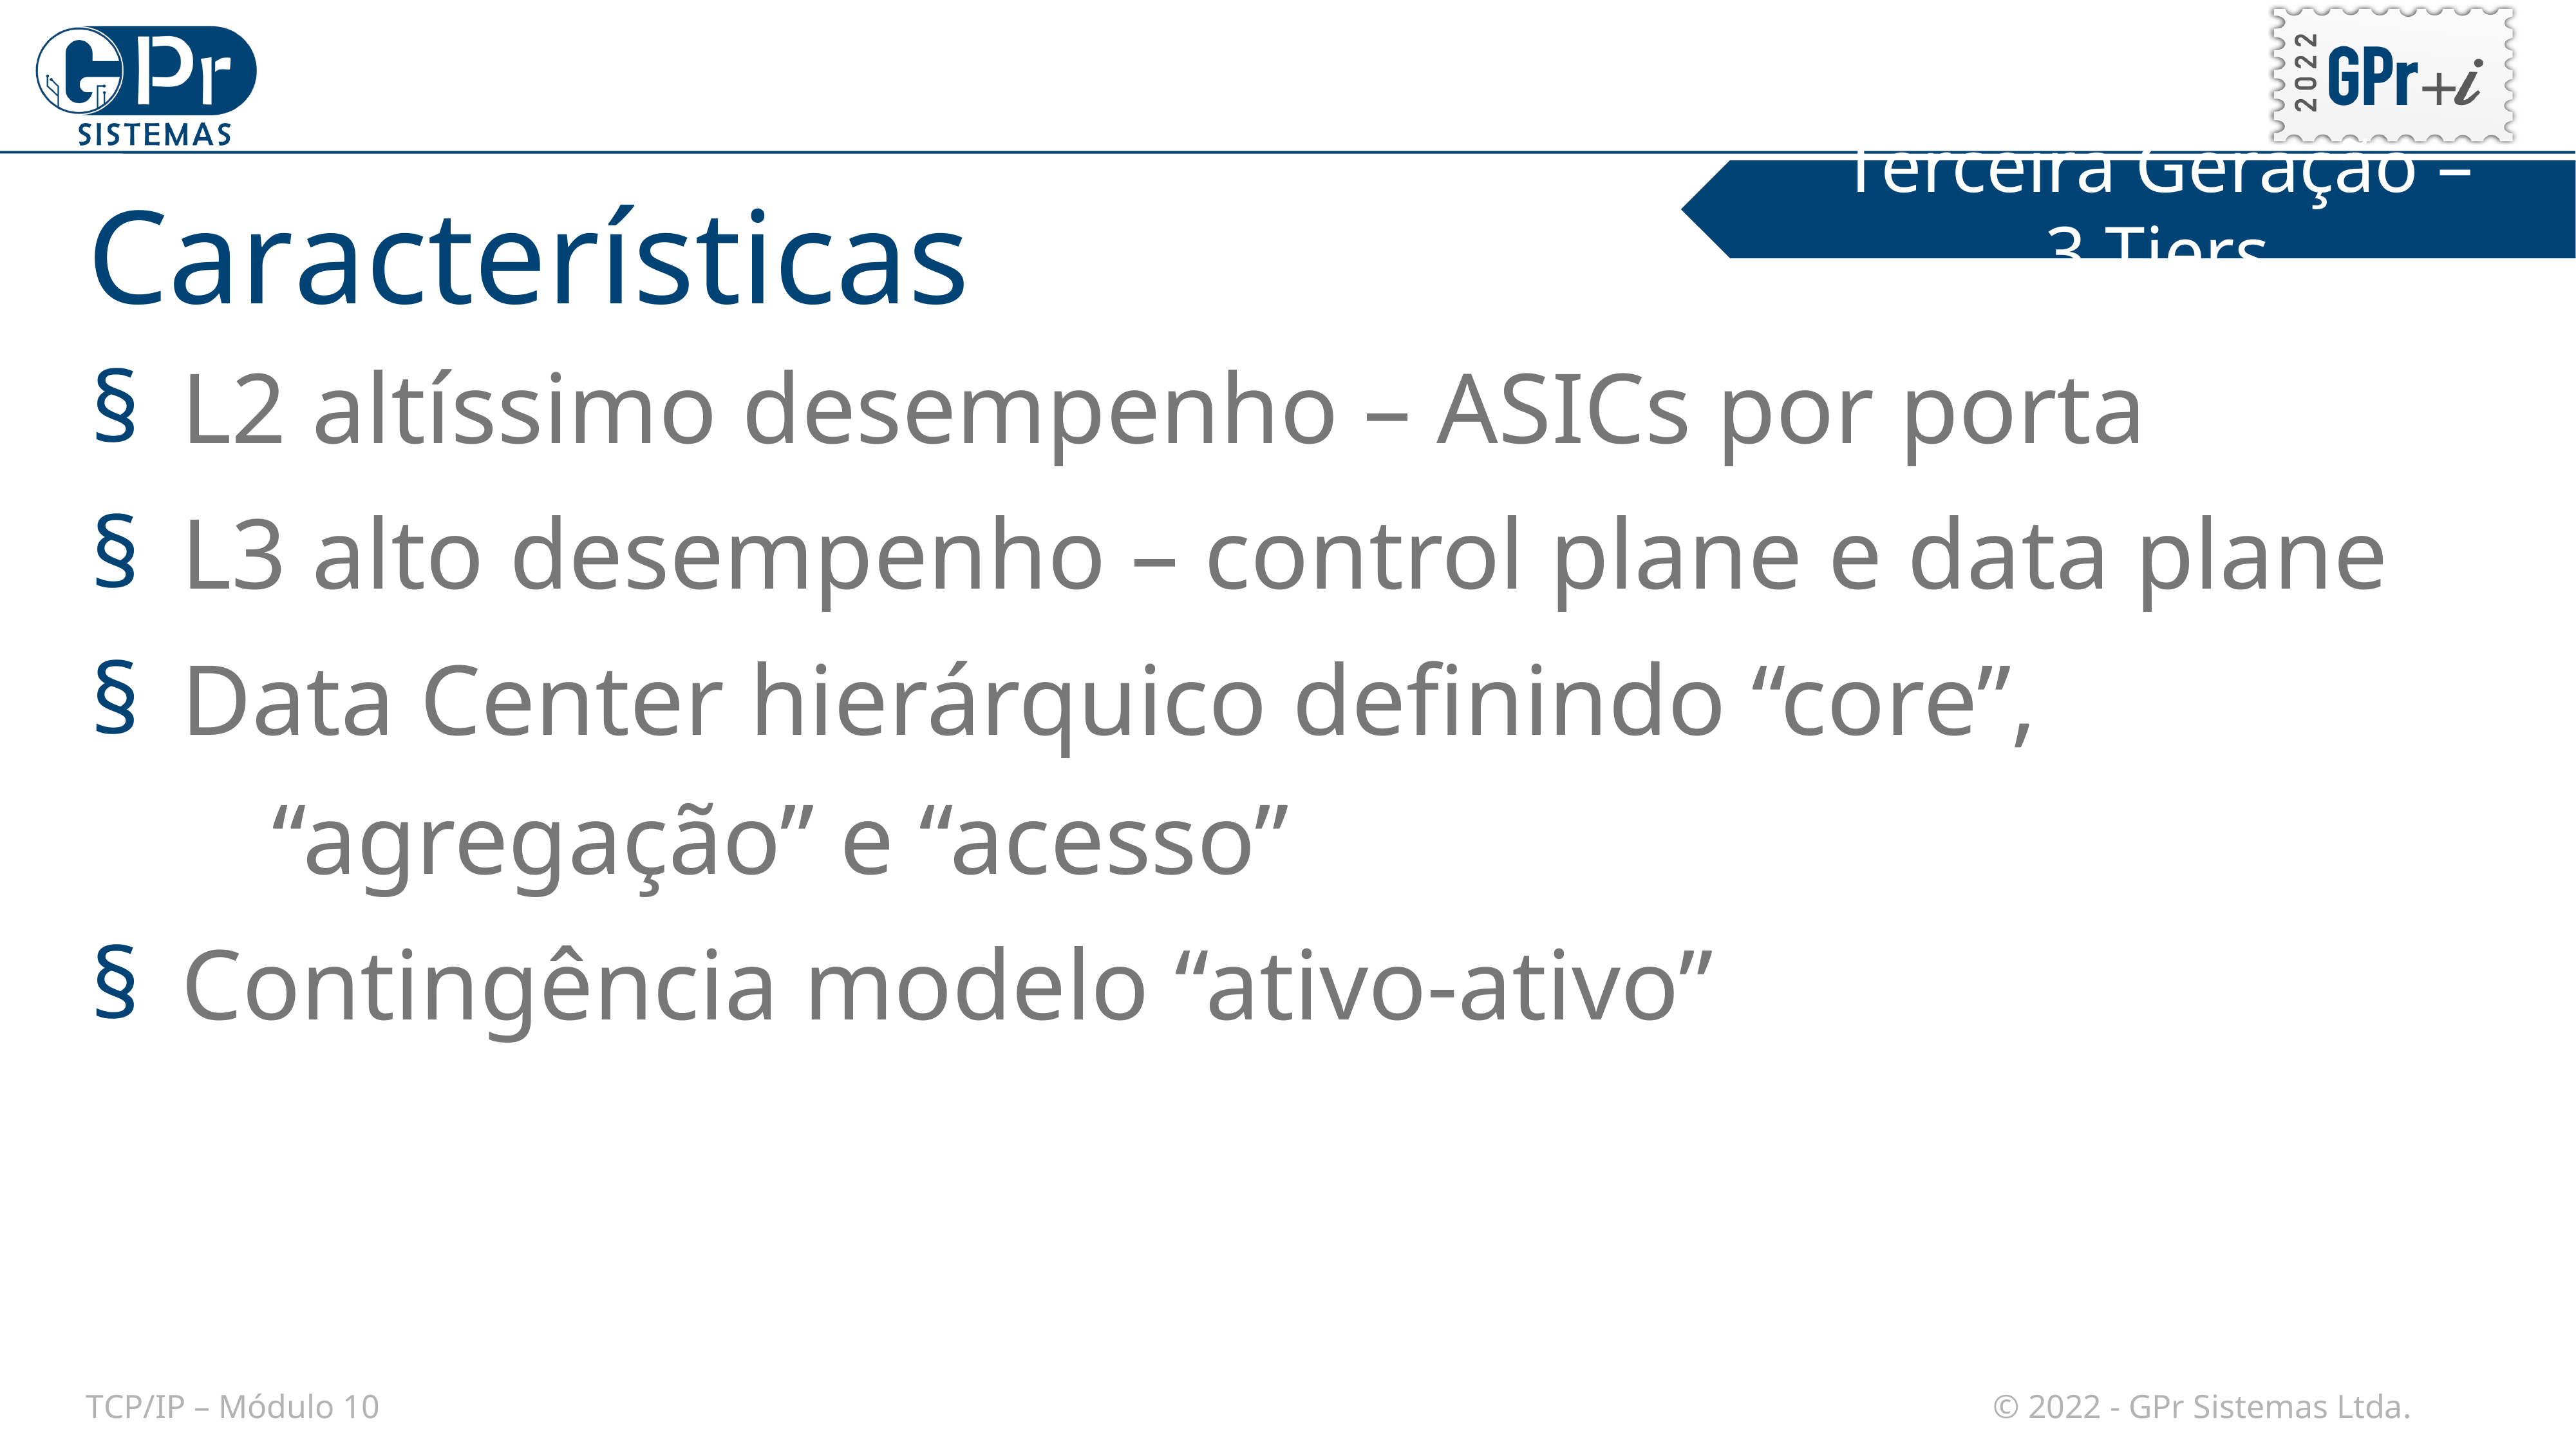

Terceira Geração – 3 Tiers
Características
# L2 altíssimo desempenho – ASICs por porta
L3 alto desempenho – control plane e data plane
Data Center hierárquico definindo “core”, “agregação” e “acesso”
Contingência modelo “ativo-ativo”